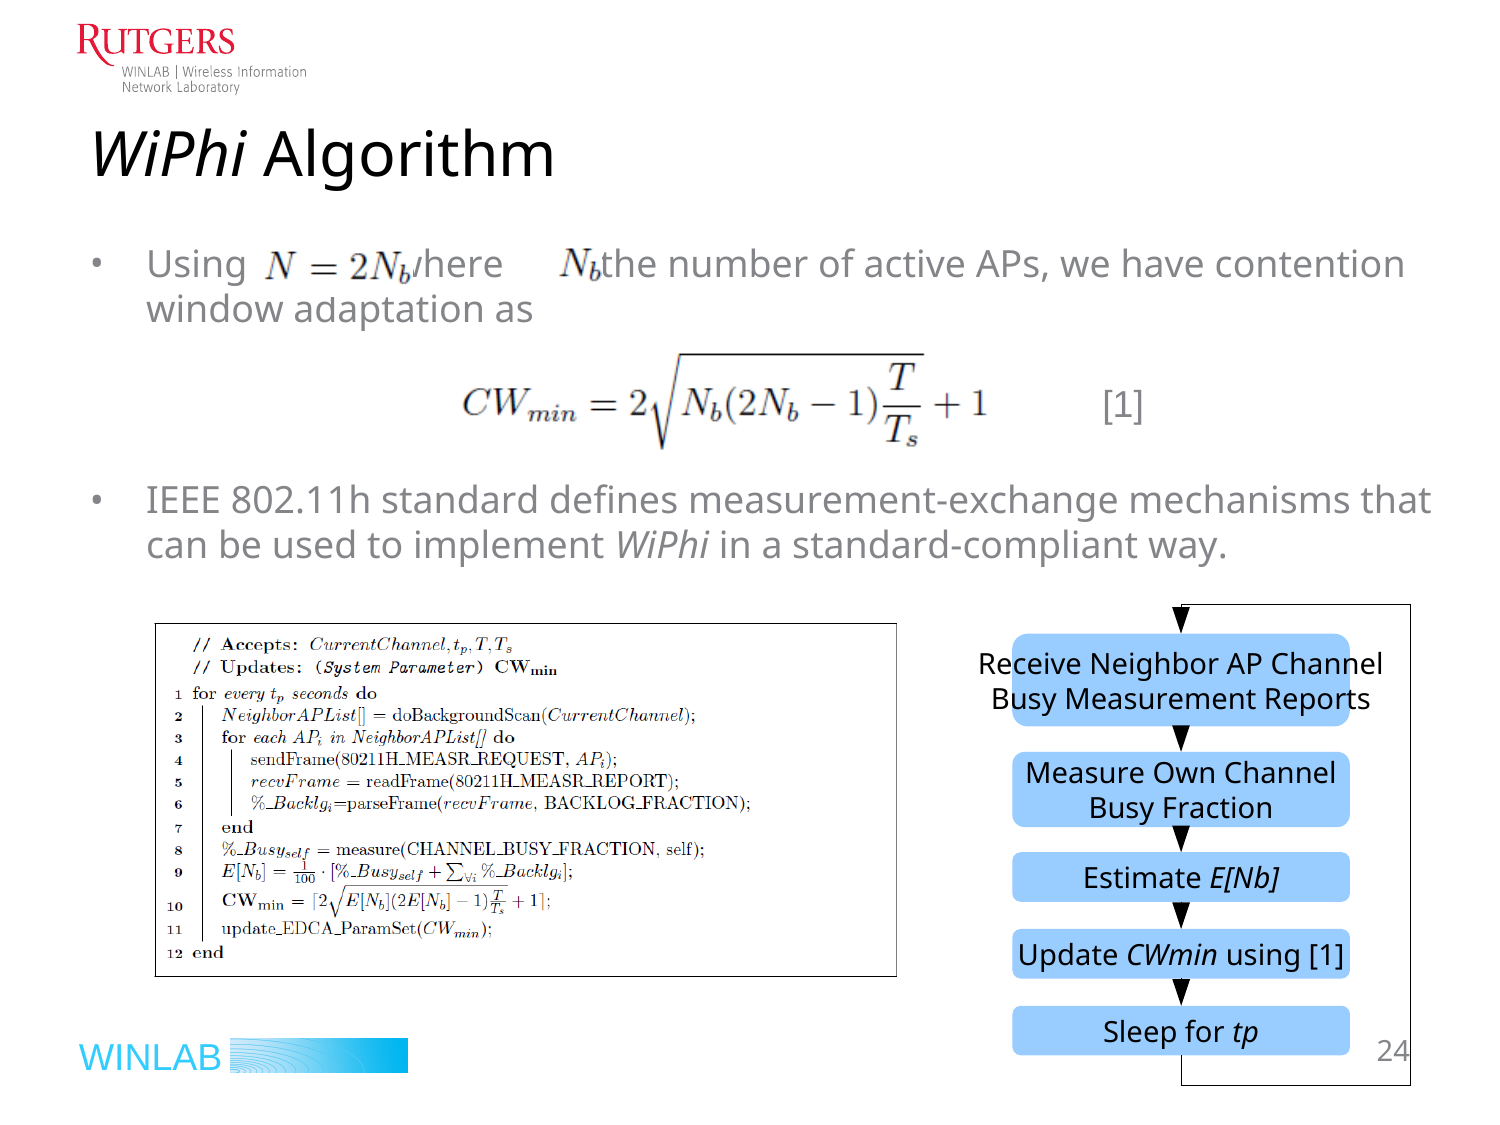

# WiPhi Algorithm
Using where is the number of active APs, we have contention window adaptation as
IEEE 802.11h standard defines measurement-exchange mechanisms that can be used to implement WiPhi in a standard-compliant way.
[1]
Receive Neighbor AP Channel
Busy Measurement Reports
Measure Own Channel
Busy Fraction
Estimate E[Nb]
Update CWmin using [1]
Sleep for tp
24